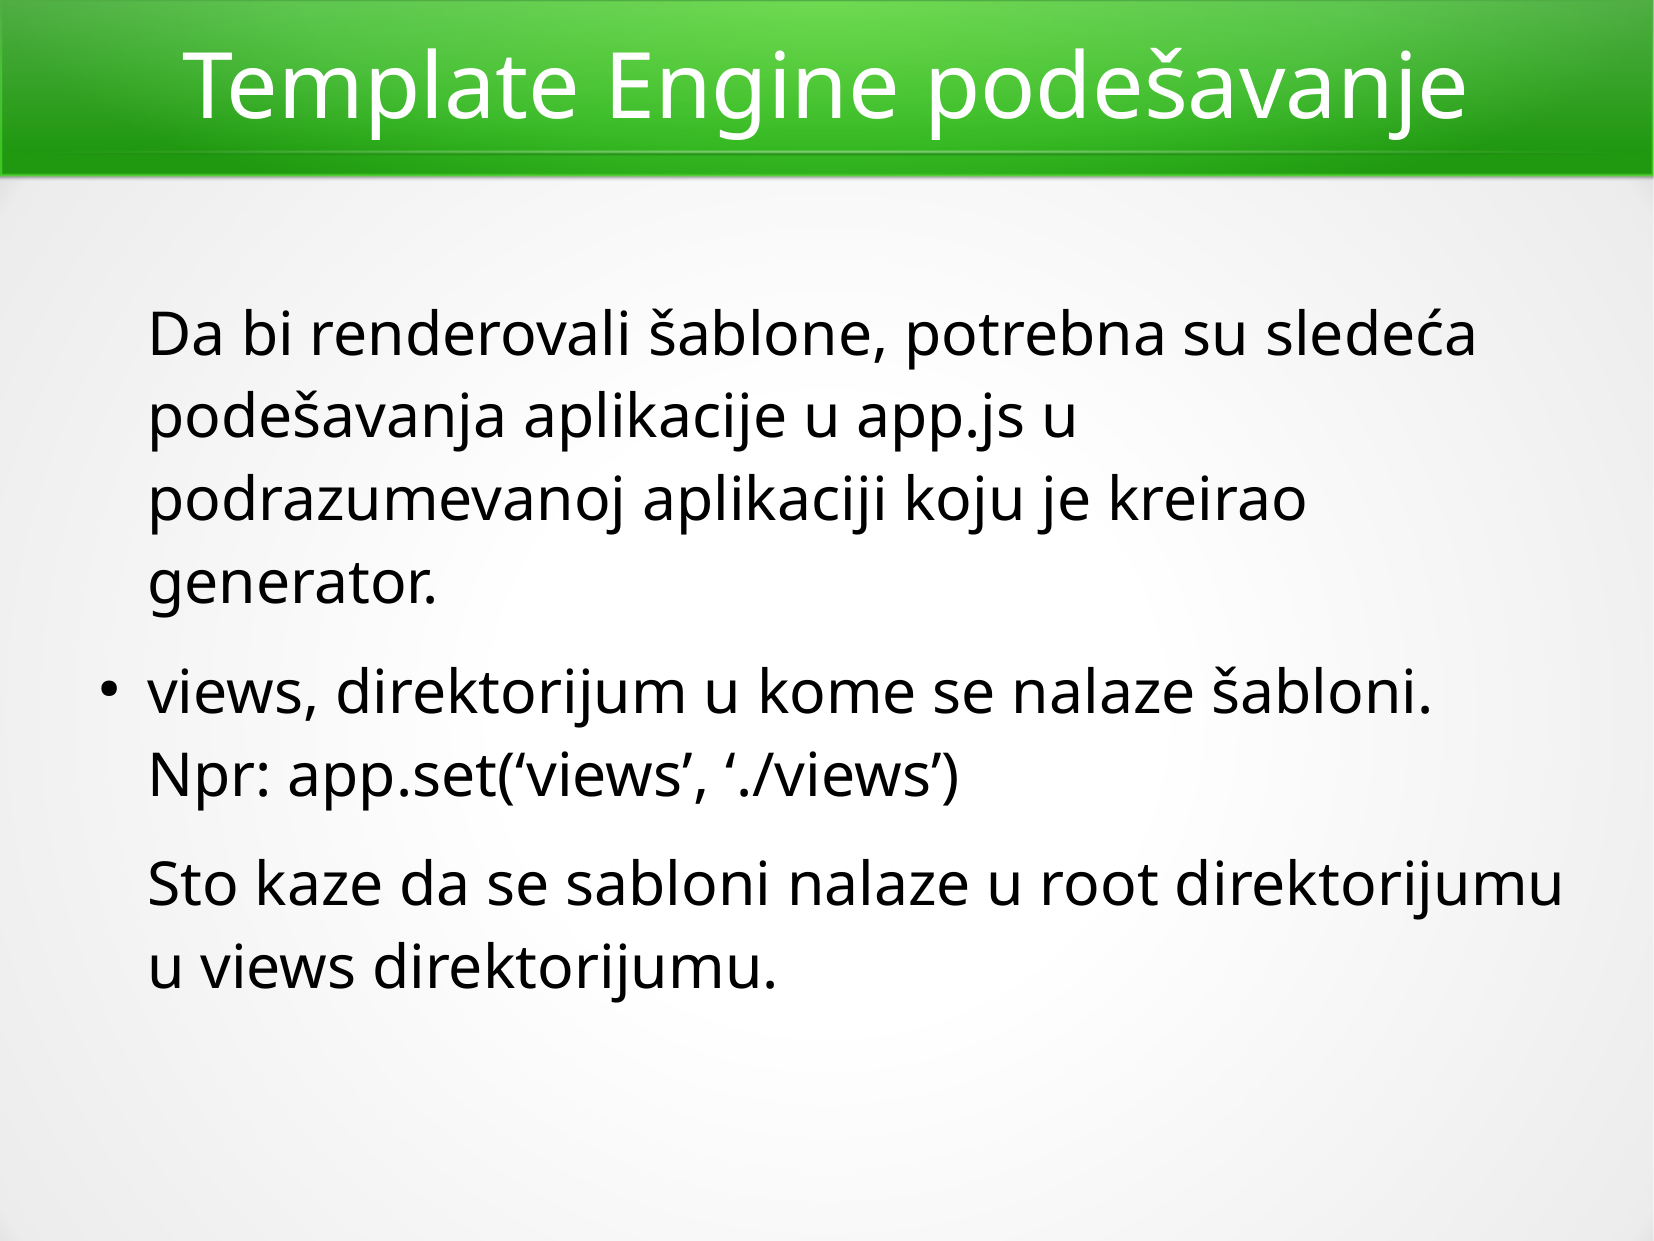

# Template Engine podešavanje
Da bi renderovali šablone, potrebna su sledeća podešavanja aplikacije u app.js u podrazumevanoj aplikaciji koju je kreirao generator.
views, direktorijum u kome se nalaze šabloni. Npr: app.set(‘views’, ‘./views’)
Sto kaze da se sabloni nalaze u root direktorijumu u views direktorijumu.